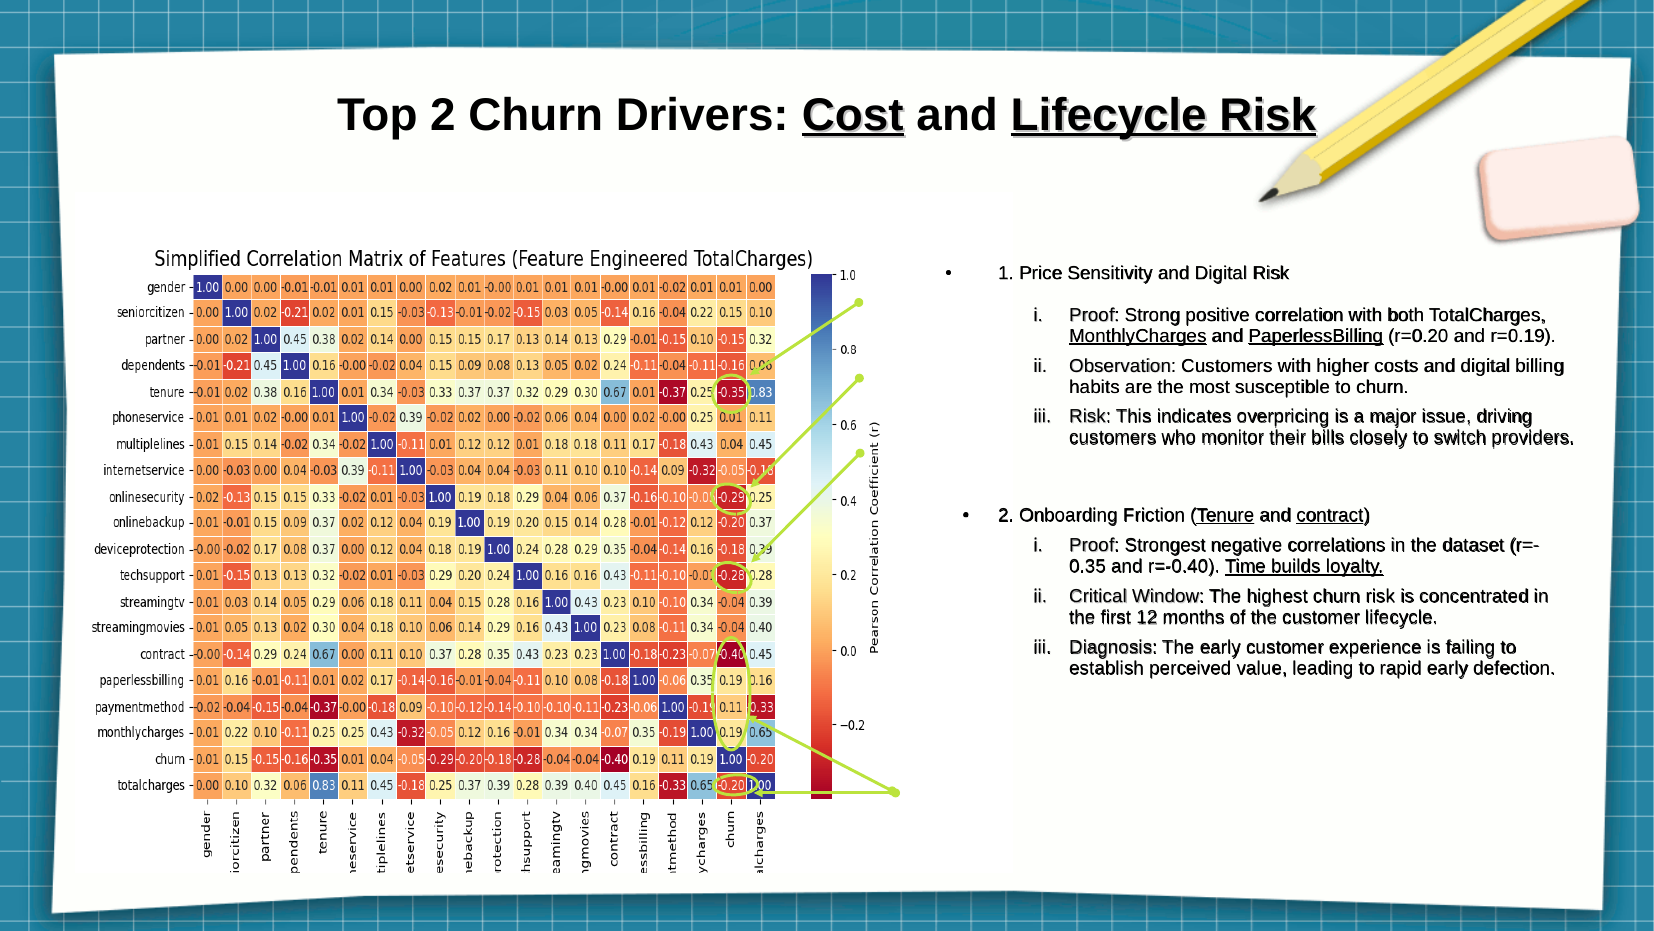

# Top 2 Churn Drivers: Cost and Lifecycle Risk
1. Price Sensitivity and Digital Risk
Proof: Strong positive correlation with both TotalCharges, MonthlyCharges and PaperlessBilling (r=0.20 and r=0.19).
Observation: Customers with higher costs and digital billing habits are the most susceptible to churn.
Risk: This indicates overpricing is a major issue, driving customers who monitor their bills closely to switch providers.
2. Onboarding Friction (Tenure and contract)
Proof: Strongest negative correlations in the dataset (r=-0.35 and r=-0.40). Time builds loyalty.
Critical Window: The highest churn risk is concentrated in the first 12 months of the customer lifecycle.
Diagnosis: The early customer experience is failing to establish perceived value, leading to rapid early defection.